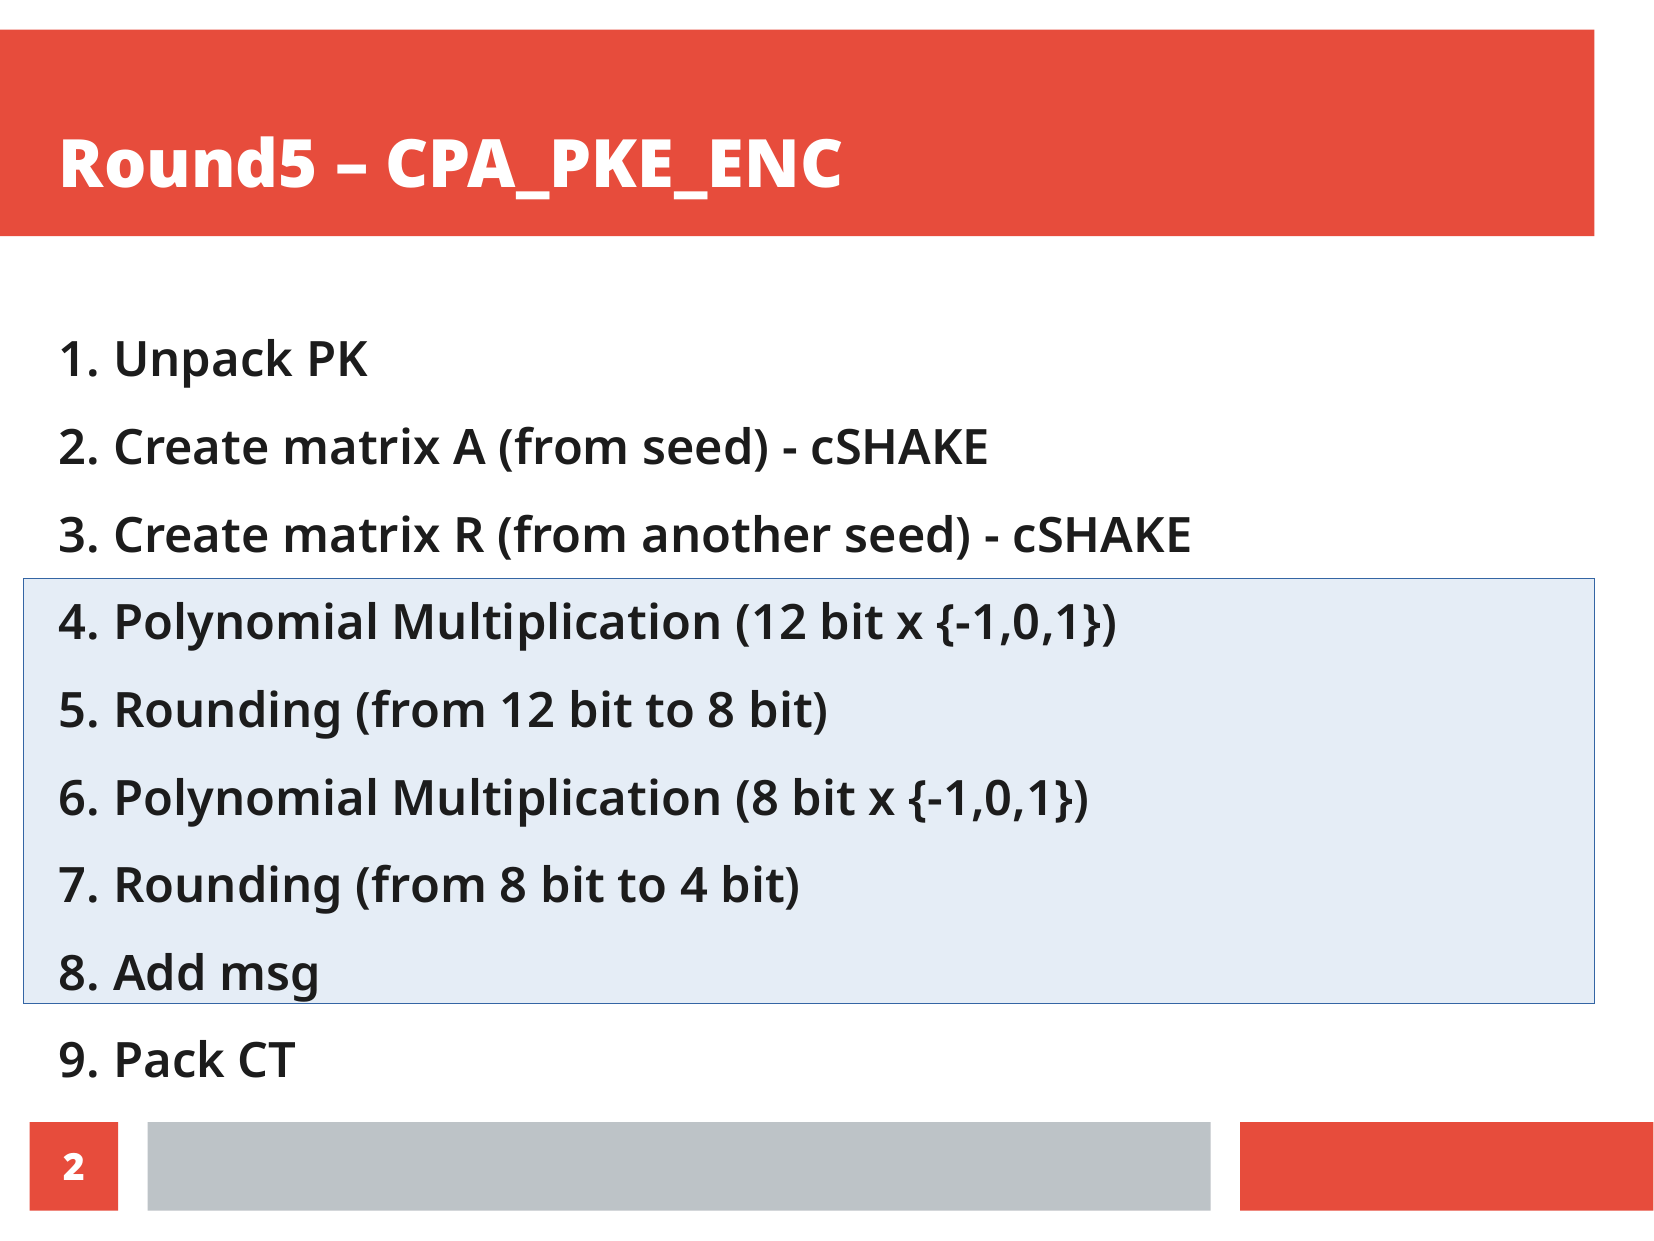

# Round5 – CPA_PKE_ENC
1. Unpack PK
2. Create matrix A (from seed) - cSHAKE
3. Create matrix R (from another seed) - cSHAKE
4. Polynomial Multiplication (12 bit x {-1,0,1})
5. Rounding (from 12 bit to 8 bit)
6. Polynomial Multiplication (8 bit x {-1,0,1})
7. Rounding (from 8 bit to 4 bit)
8. Add msg
9. Pack CT
2